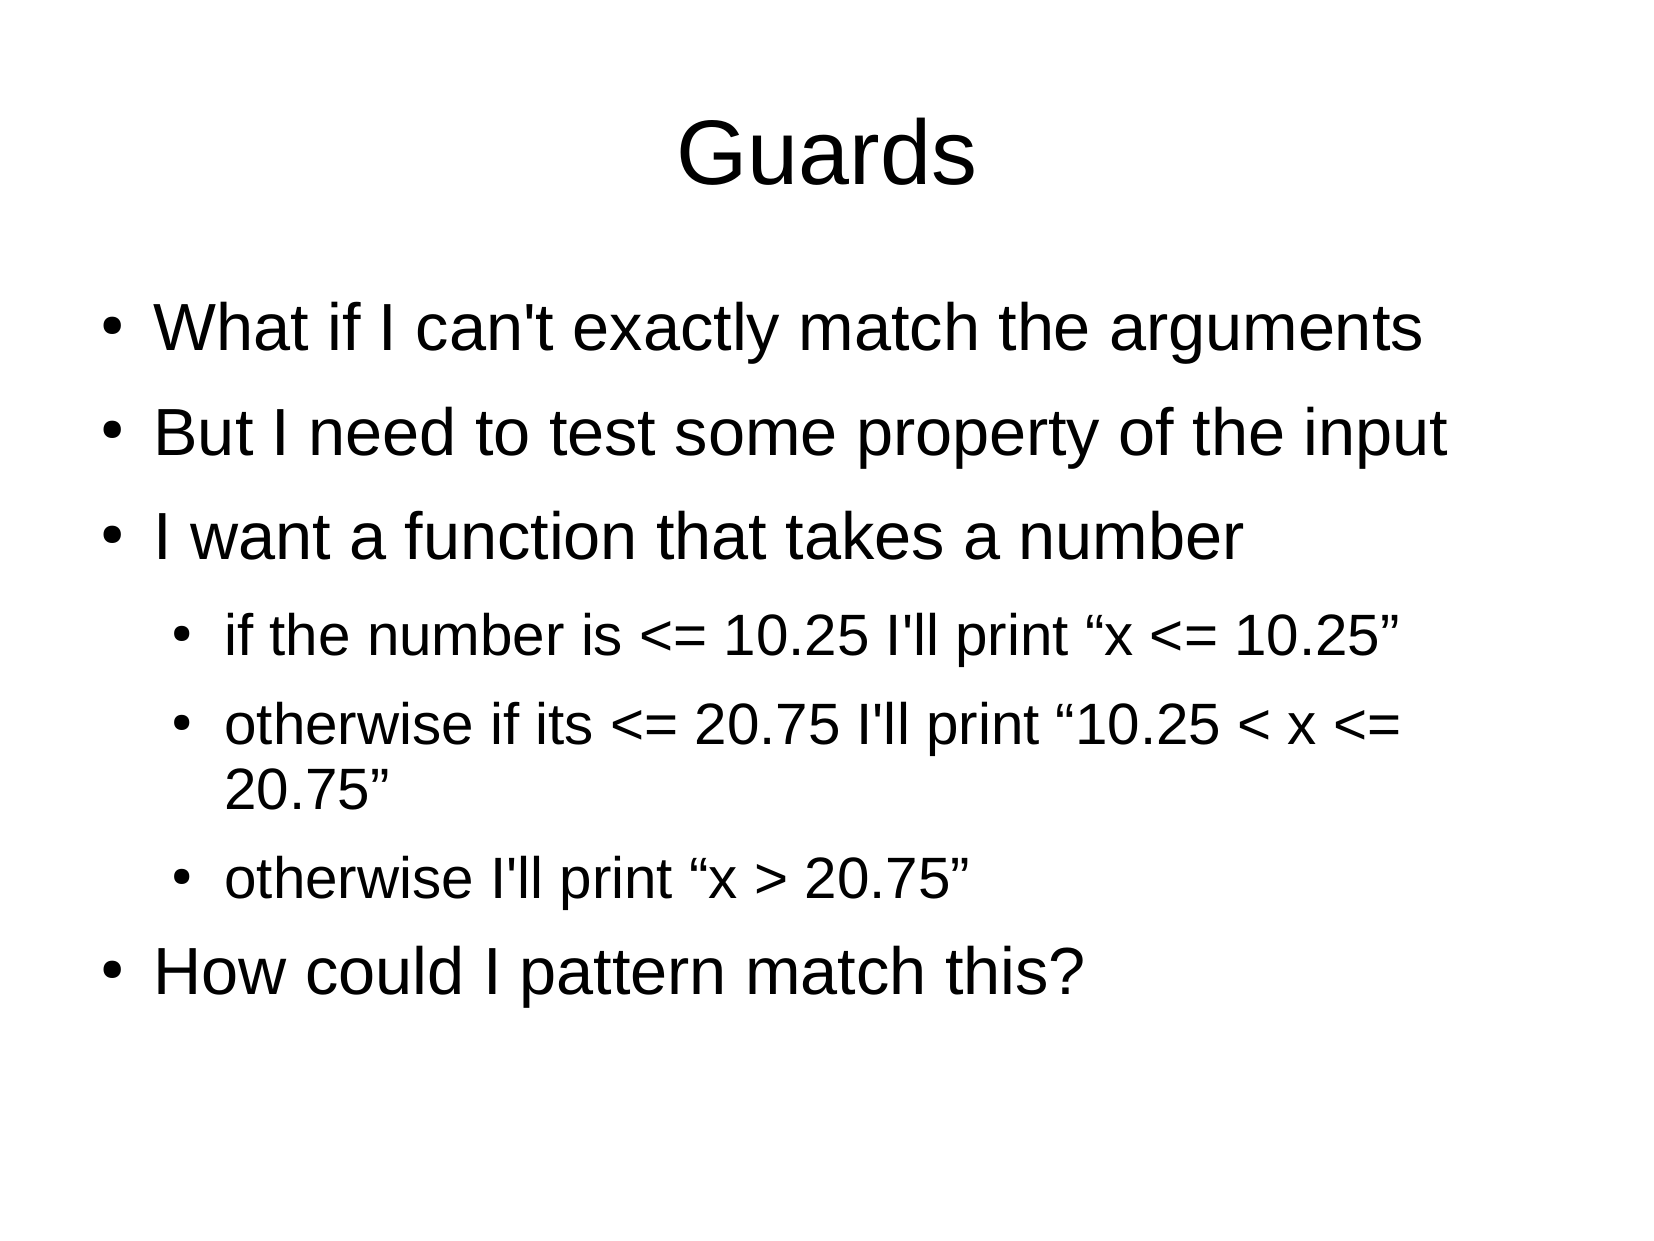

# Guards
What if I can't exactly match the arguments
But I need to test some property of the input
I want a function that takes a number
if the number is <= 10.25 I'll print “x <= 10.25”
otherwise if its <= 20.75 I'll print “10.25 < x <= 20.75”
otherwise I'll print “x > 20.75”
How could I pattern match this?